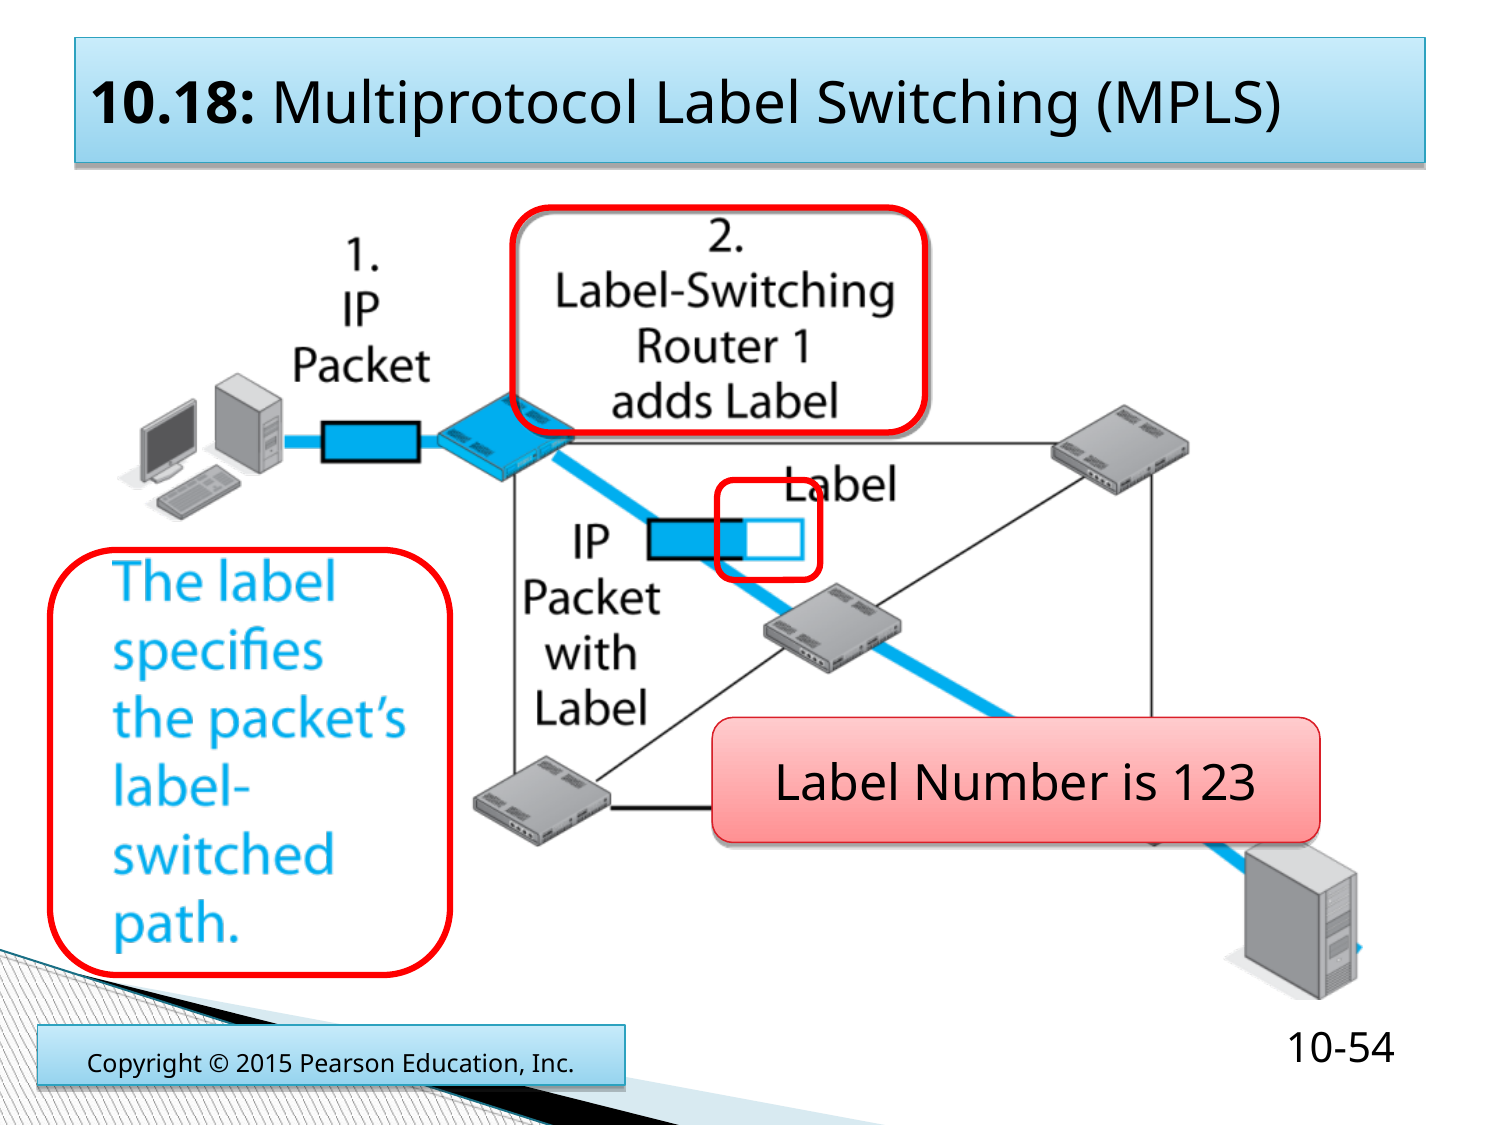

# 10.18: Multiprotocol Label Switching (MPLS)
Label Number is 123
Copyright © 2015 Pearson Education, Inc.